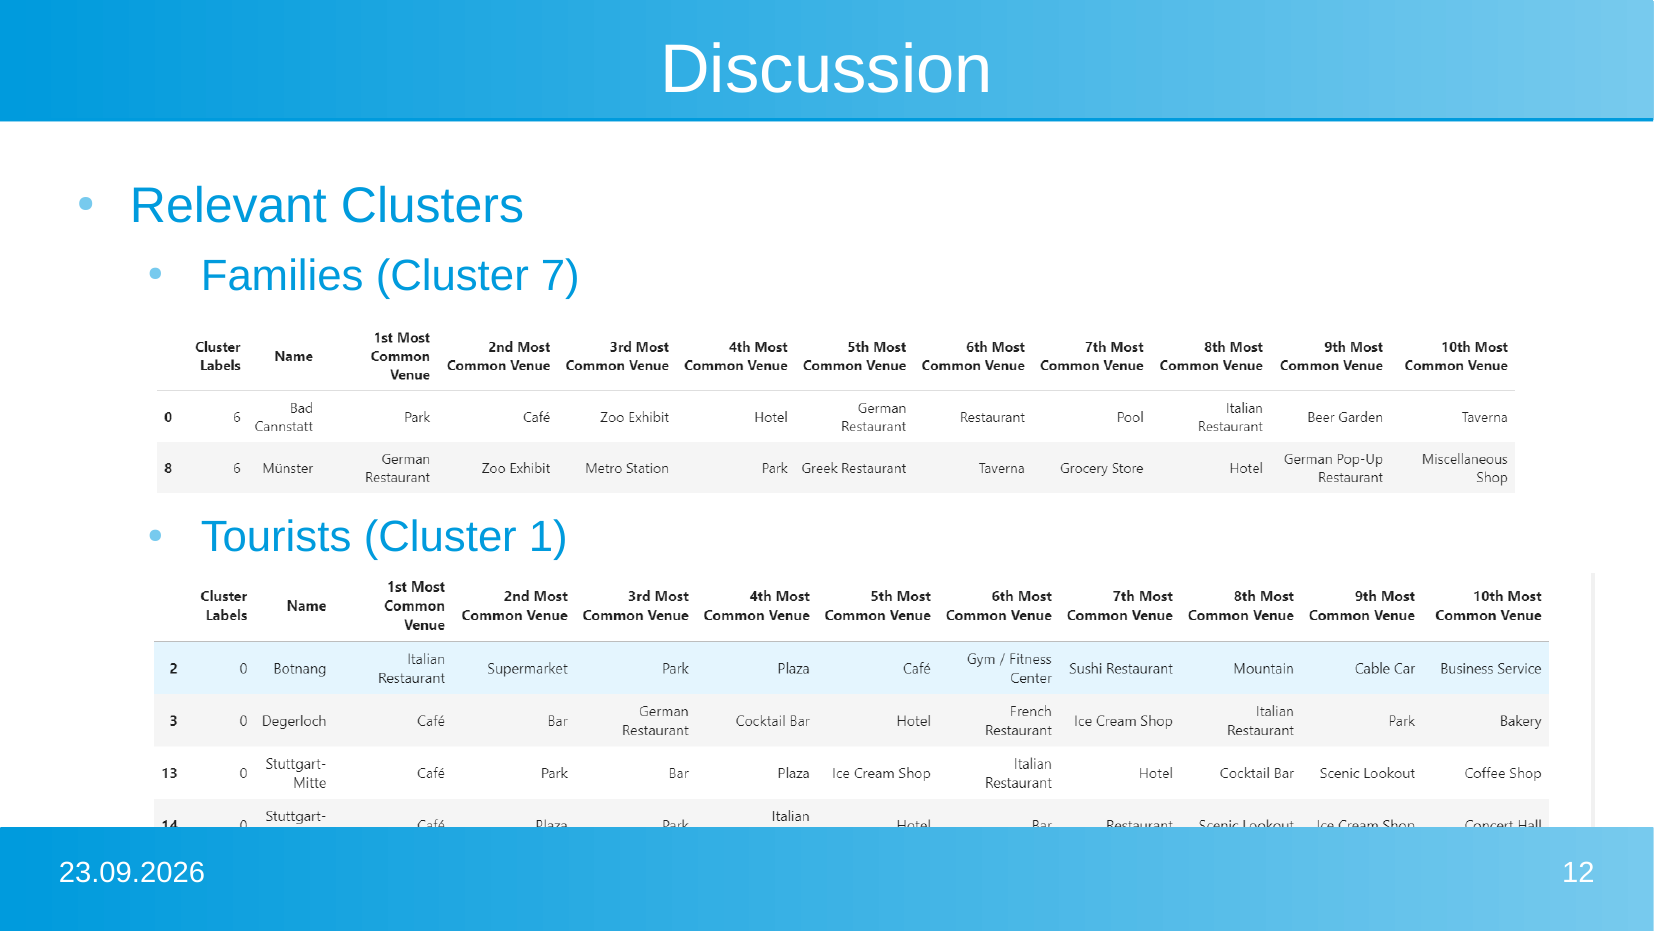

# Discussion
Relevant Clusters
Families (Cluster 7)
Tourists (Cluster 1)
12